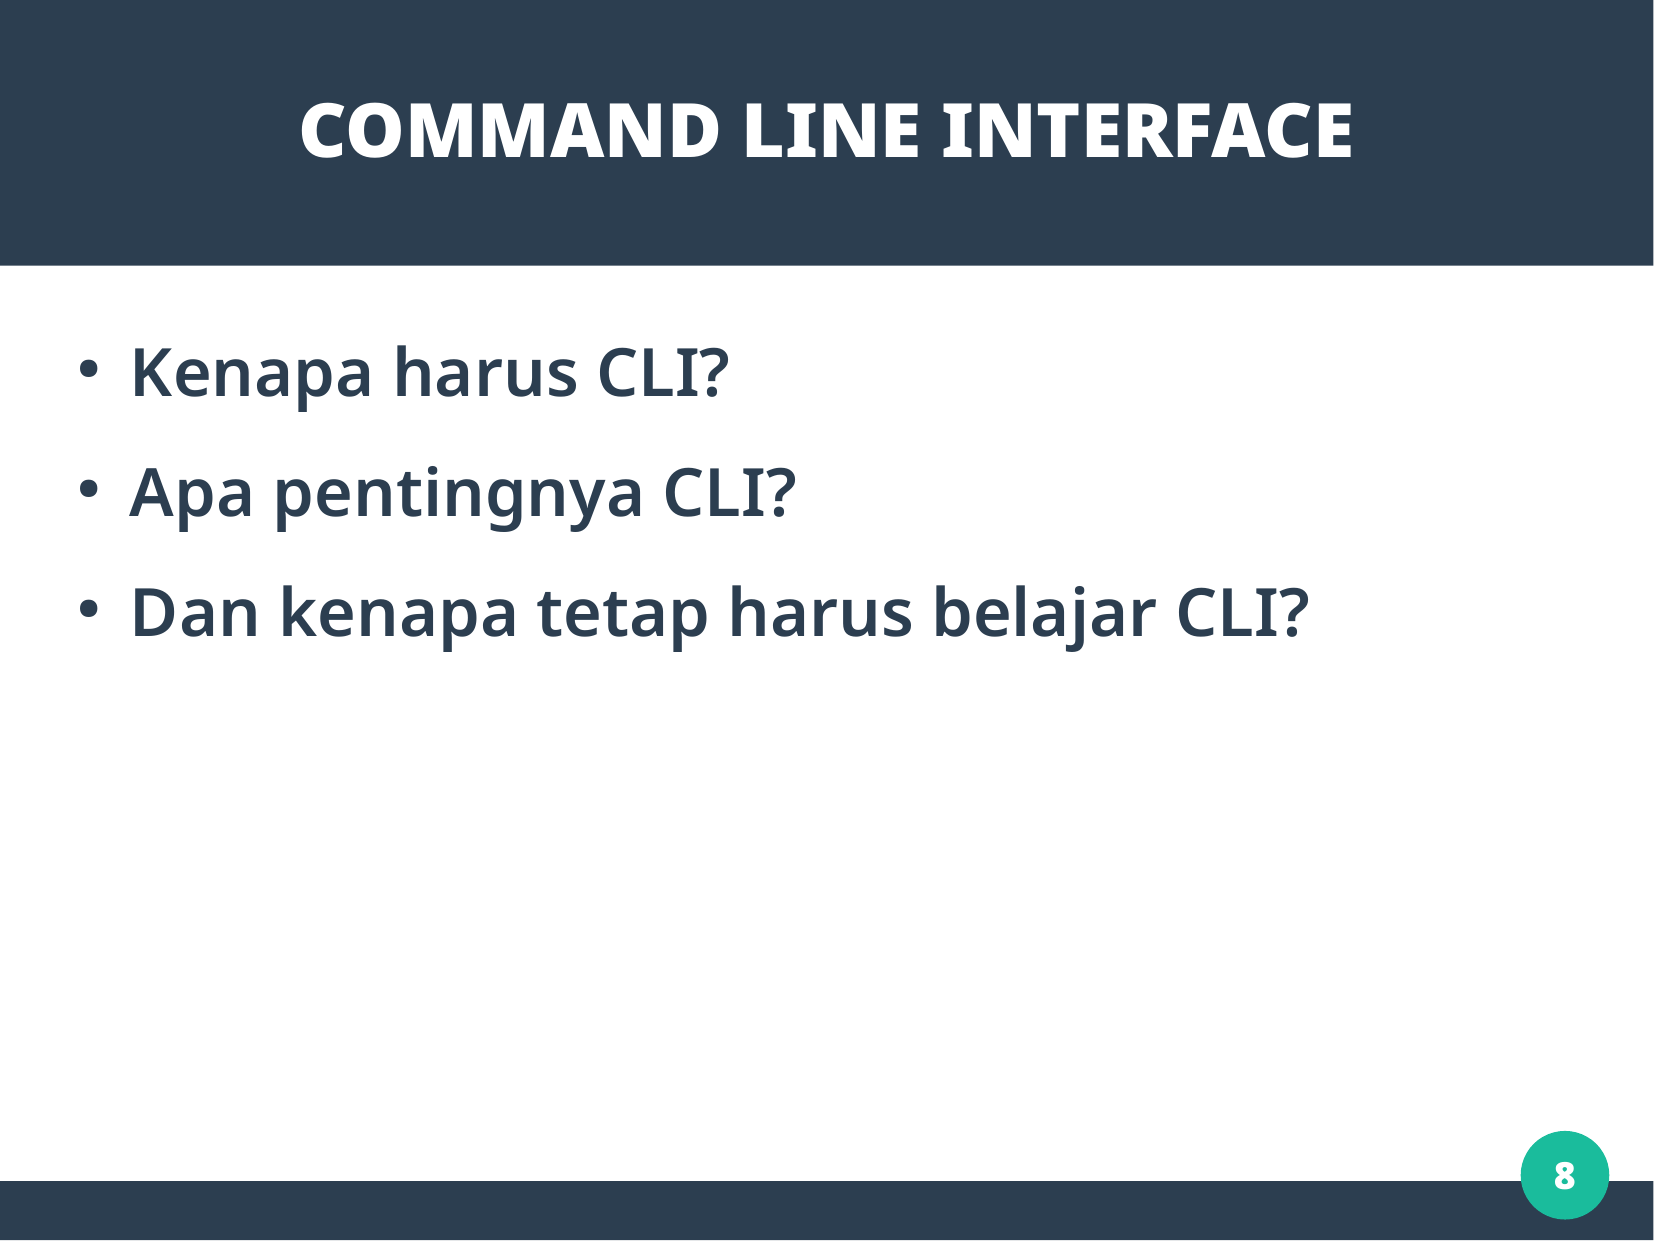

# COMMAND LINE INTERFACE
Kenapa harus CLI?
Apa pentingnya CLI?
Dan kenapa tetap harus belajar CLI?
8